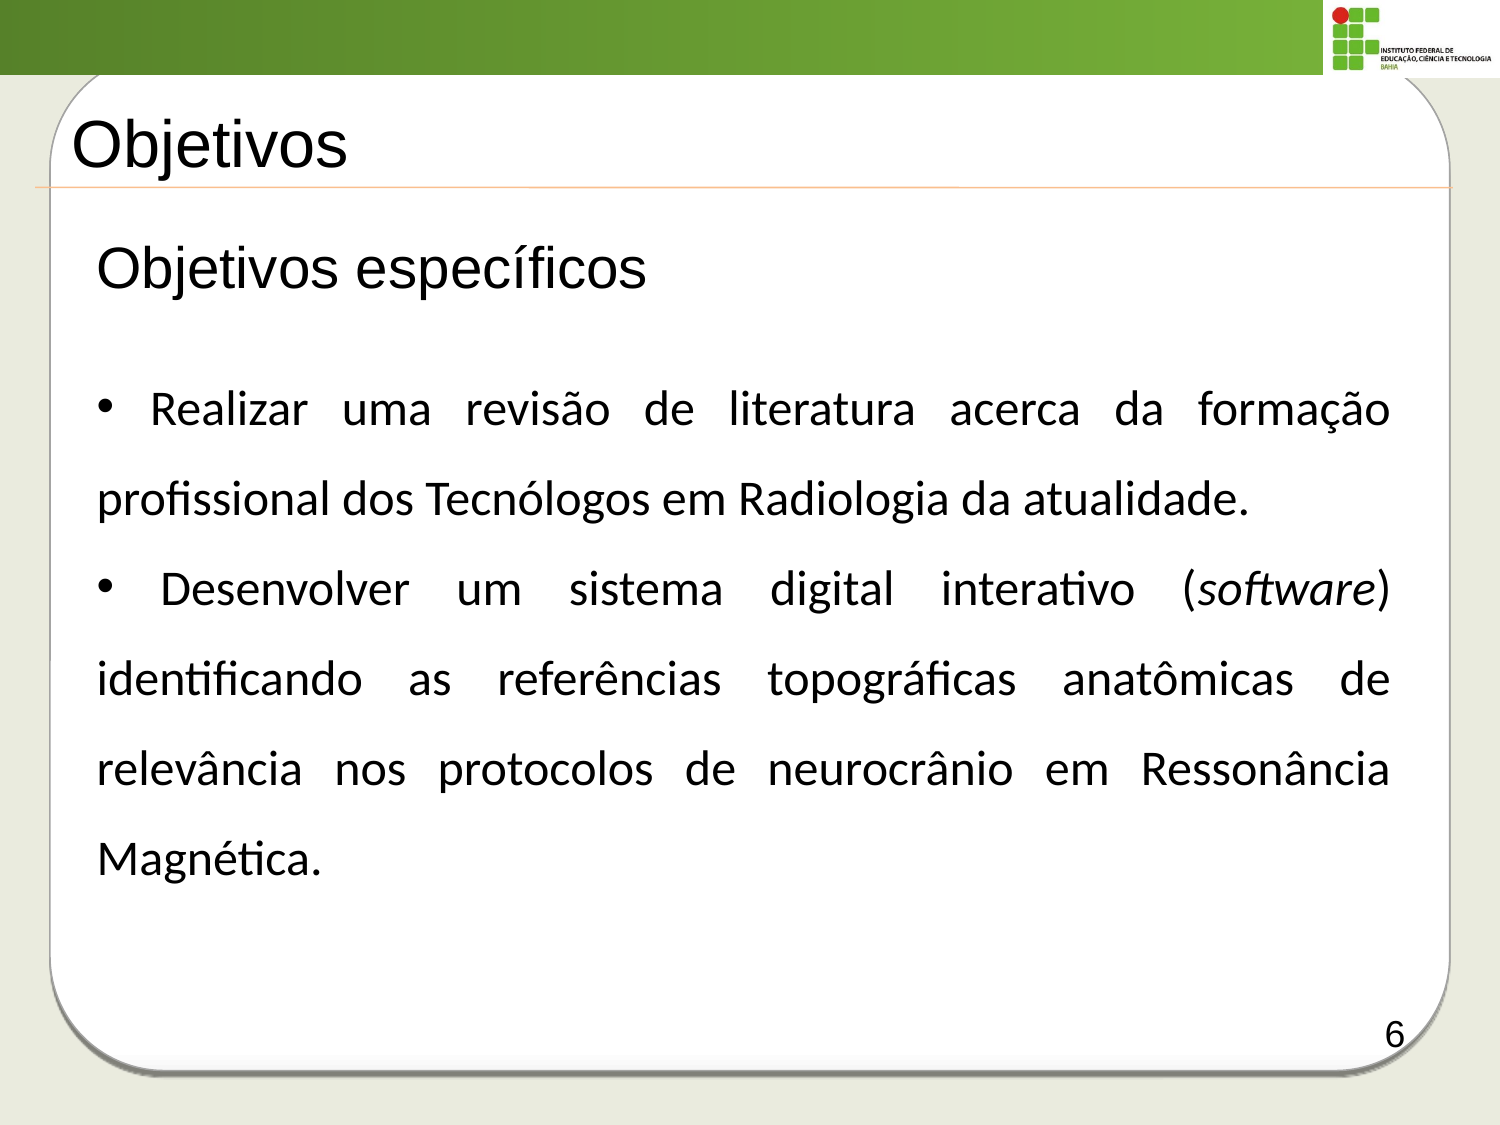

Objetivos
Objetivos específicos
 Realizar uma revisão de literatura acerca da formação profissional dos Tecnólogos em Radiologia da atualidade.
 Desenvolver um sistema digital interativo (software) identificando as referências topográficas anatômicas de relevância nos protocolos de neurocrânio em Ressonância Magnética.